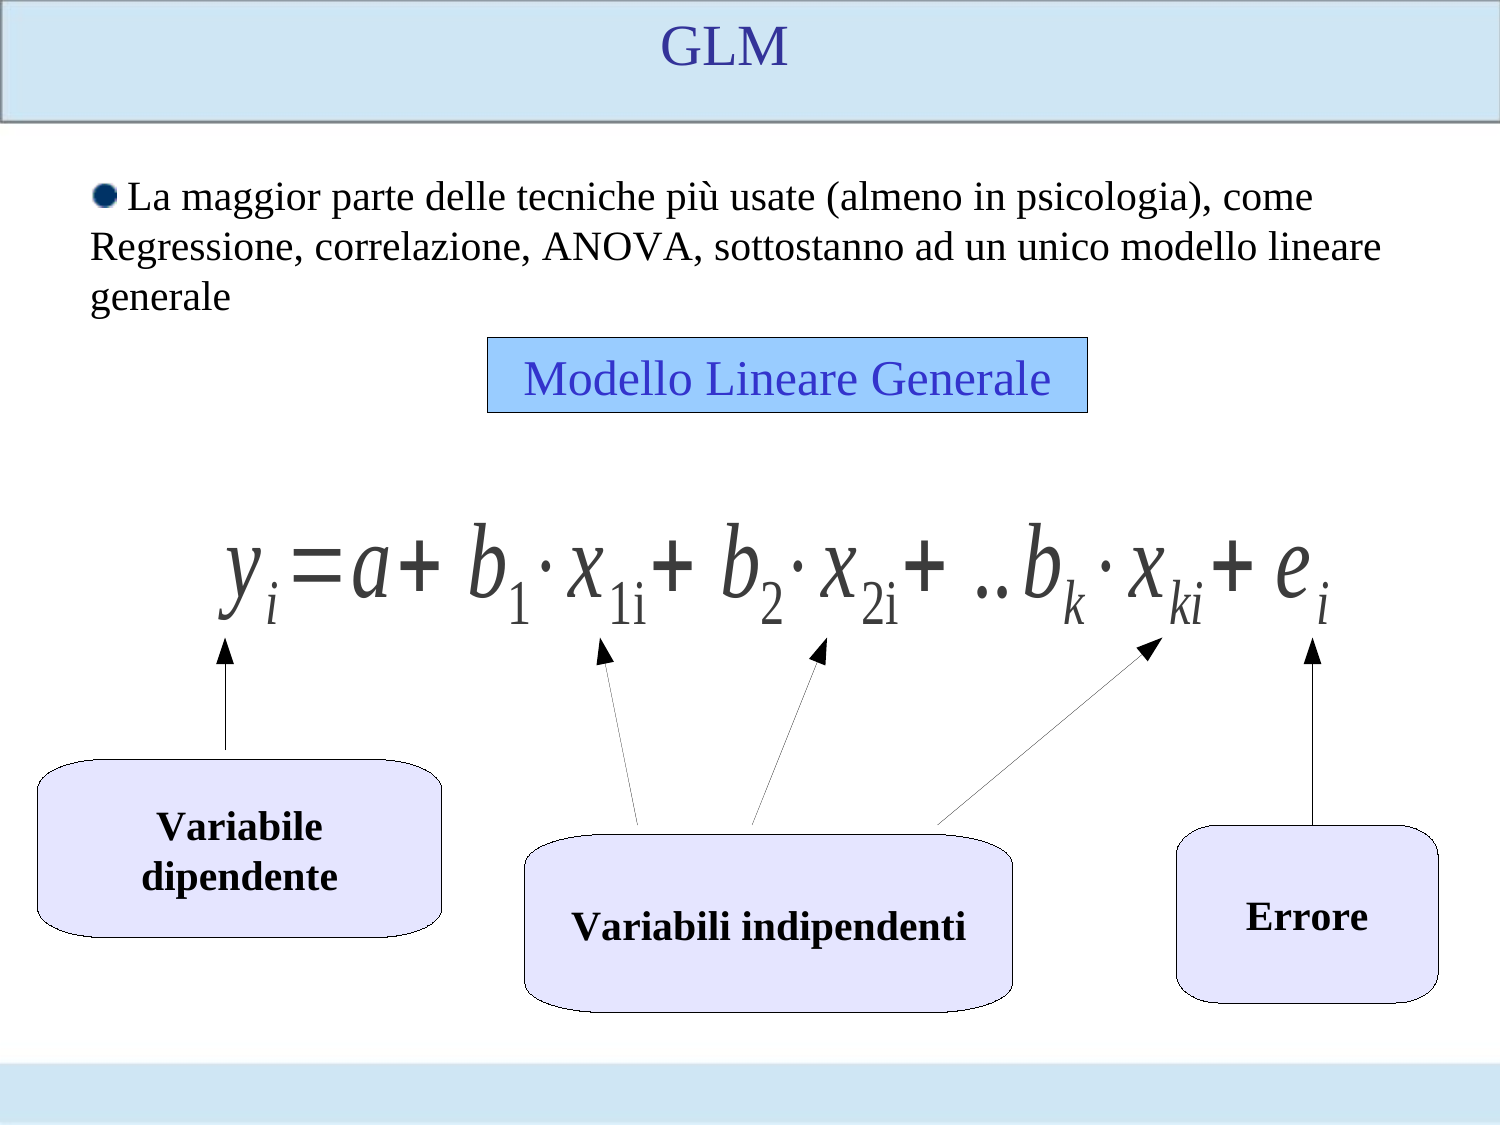

# GLM
 La maggior parte delle tecniche più usate (almeno in psicologia), come Regressione, correlazione, ANOVA, sottostanno ad un unico modello lineare generale
Modello Lineare Generale
Variabile dipendente
Errore
Variabili indipendenti
45